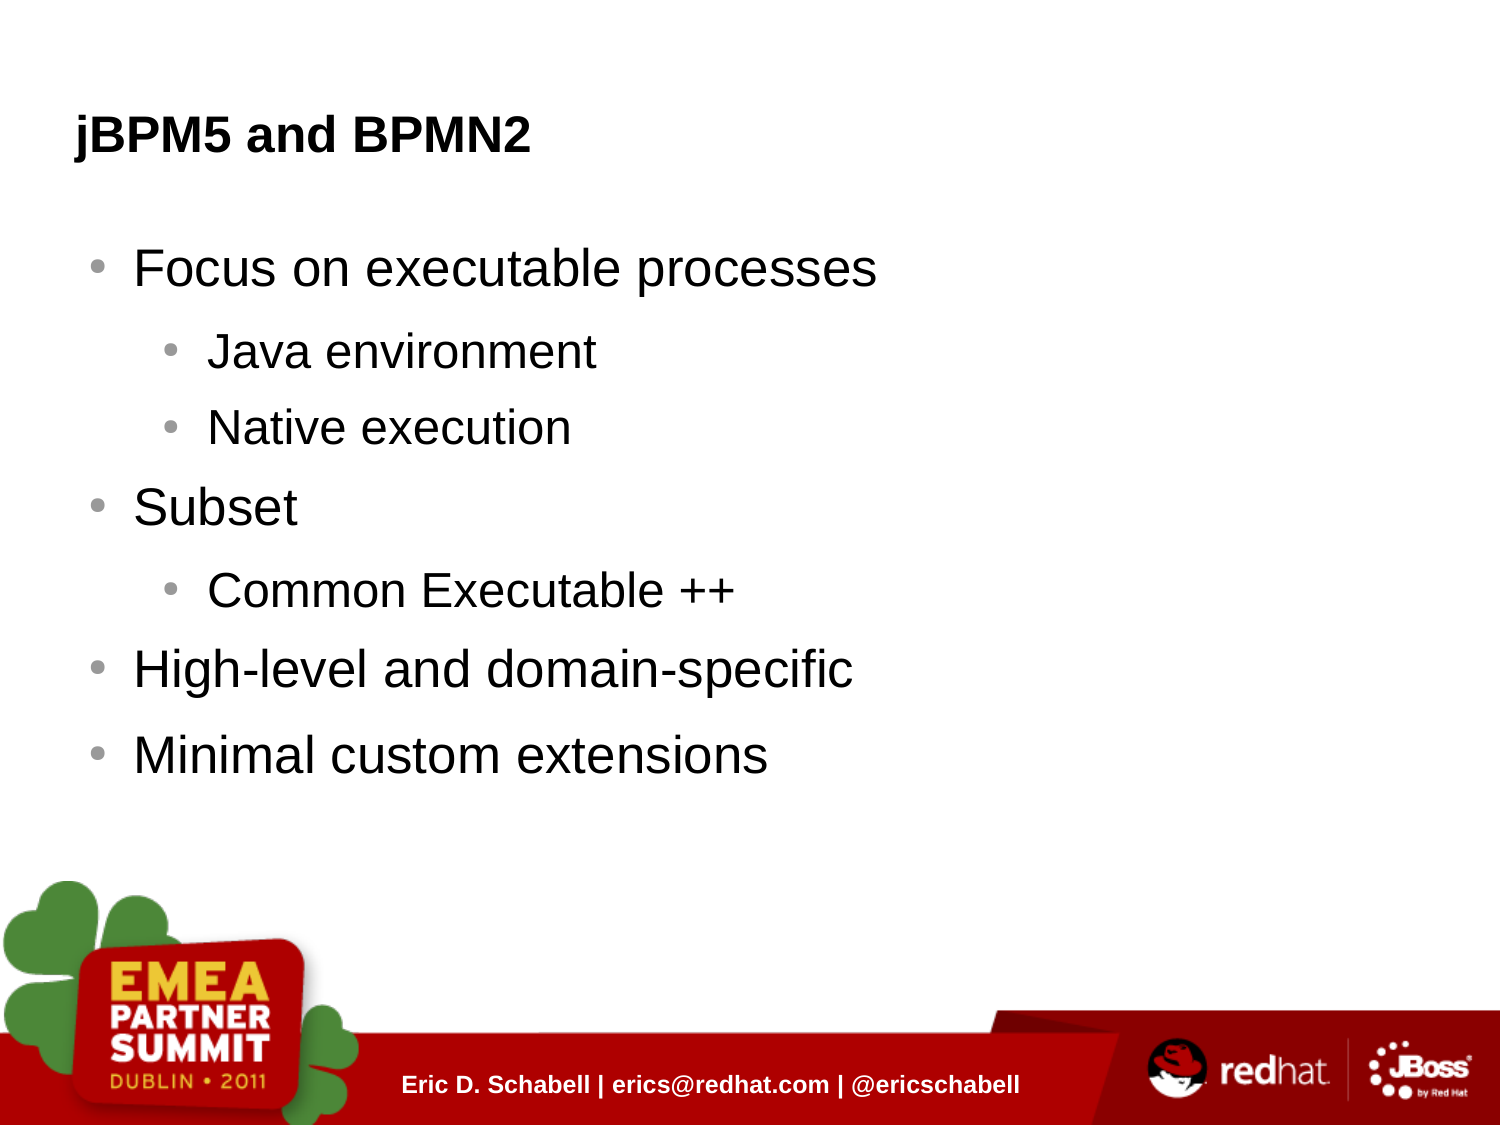

# jBPM5 and BPMN2
Focus on executable processes
Java environment
Native execution
Subset
Common Executable ++
High-level and domain-specific
Minimal custom extensions